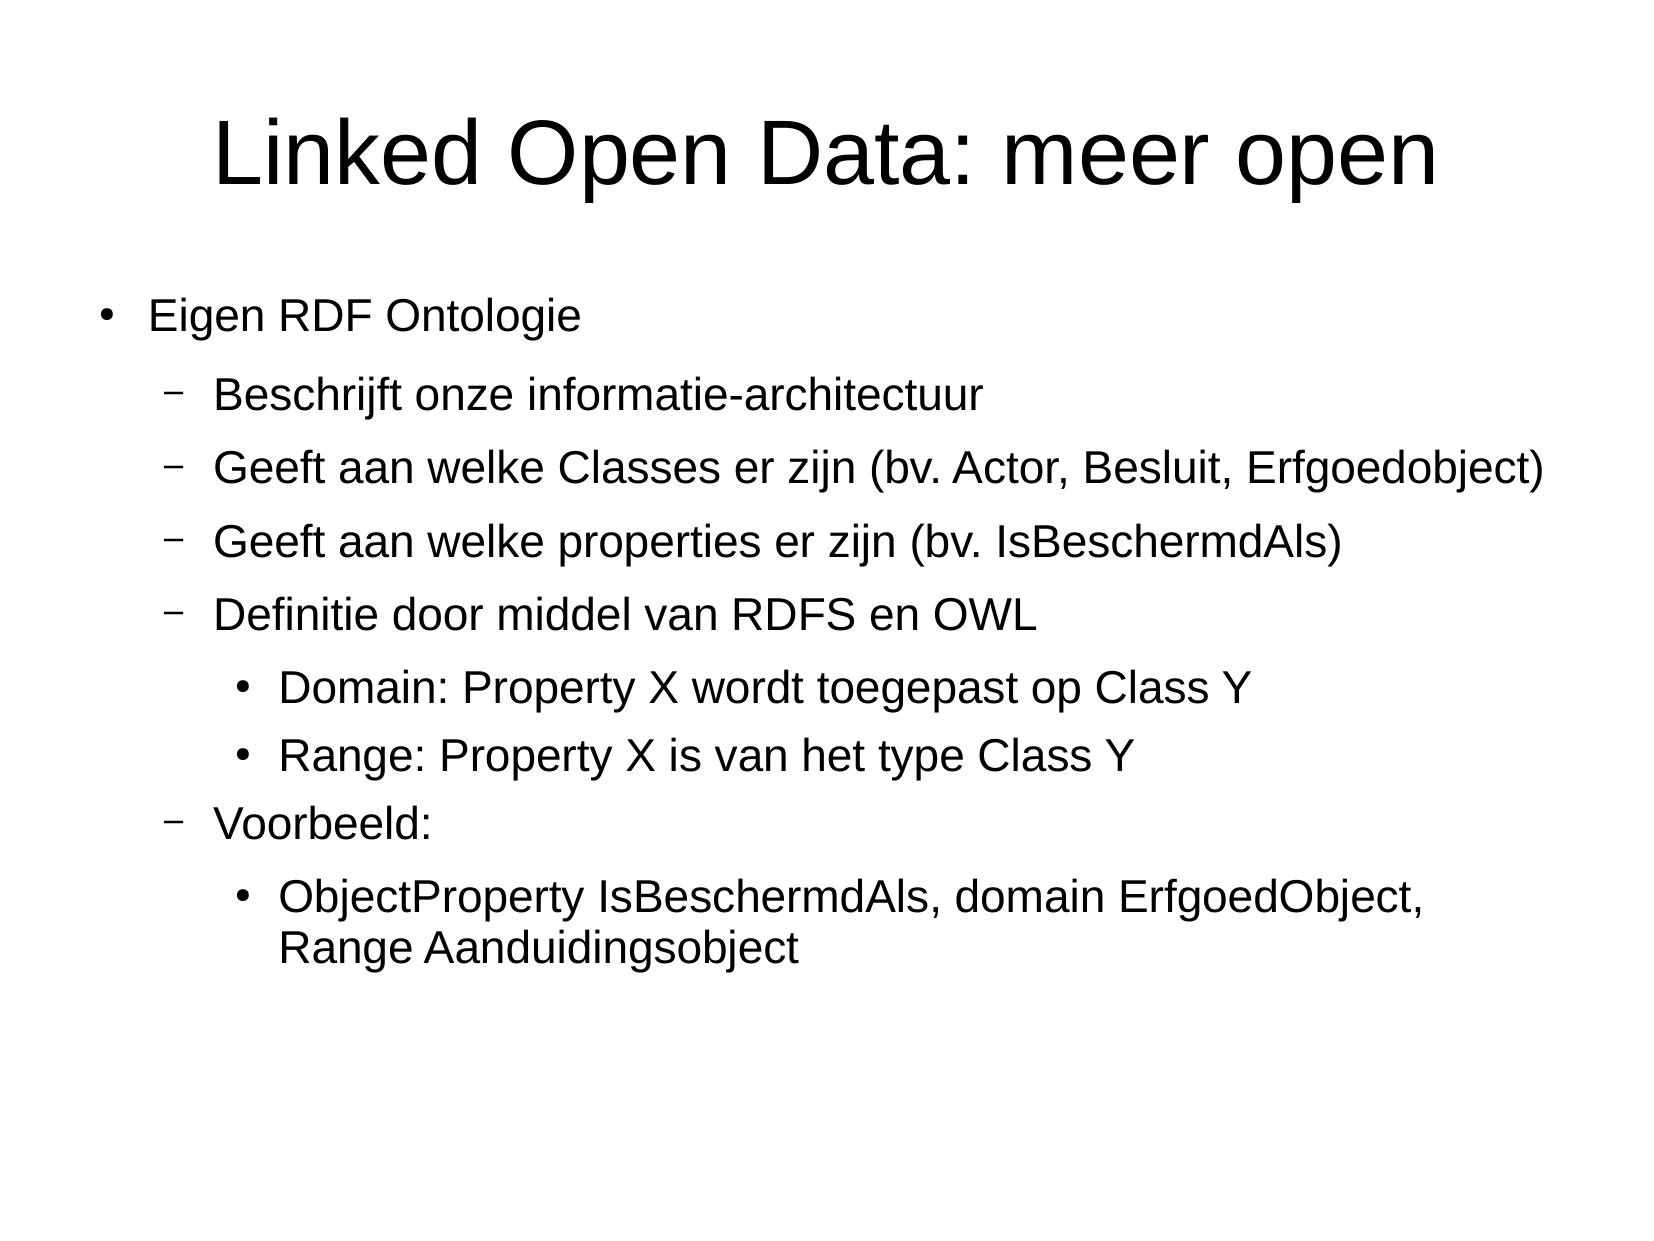

# Linked Open Data: meer open
Eigen RDF Ontologie
Beschrijft onze informatie-architectuur
Geeft aan welke Classes er zijn (bv. Actor, Besluit, Erfgoedobject)
Geeft aan welke properties er zijn (bv. IsBeschermdAls)
Definitie door middel van RDFS en OWL
Domain: Property X wordt toegepast op Class Y
Range: Property X is van het type Class Y
Voorbeeld:
ObjectProperty IsBeschermdAls, domain ErfgoedObject, Range Aanduidingsobject